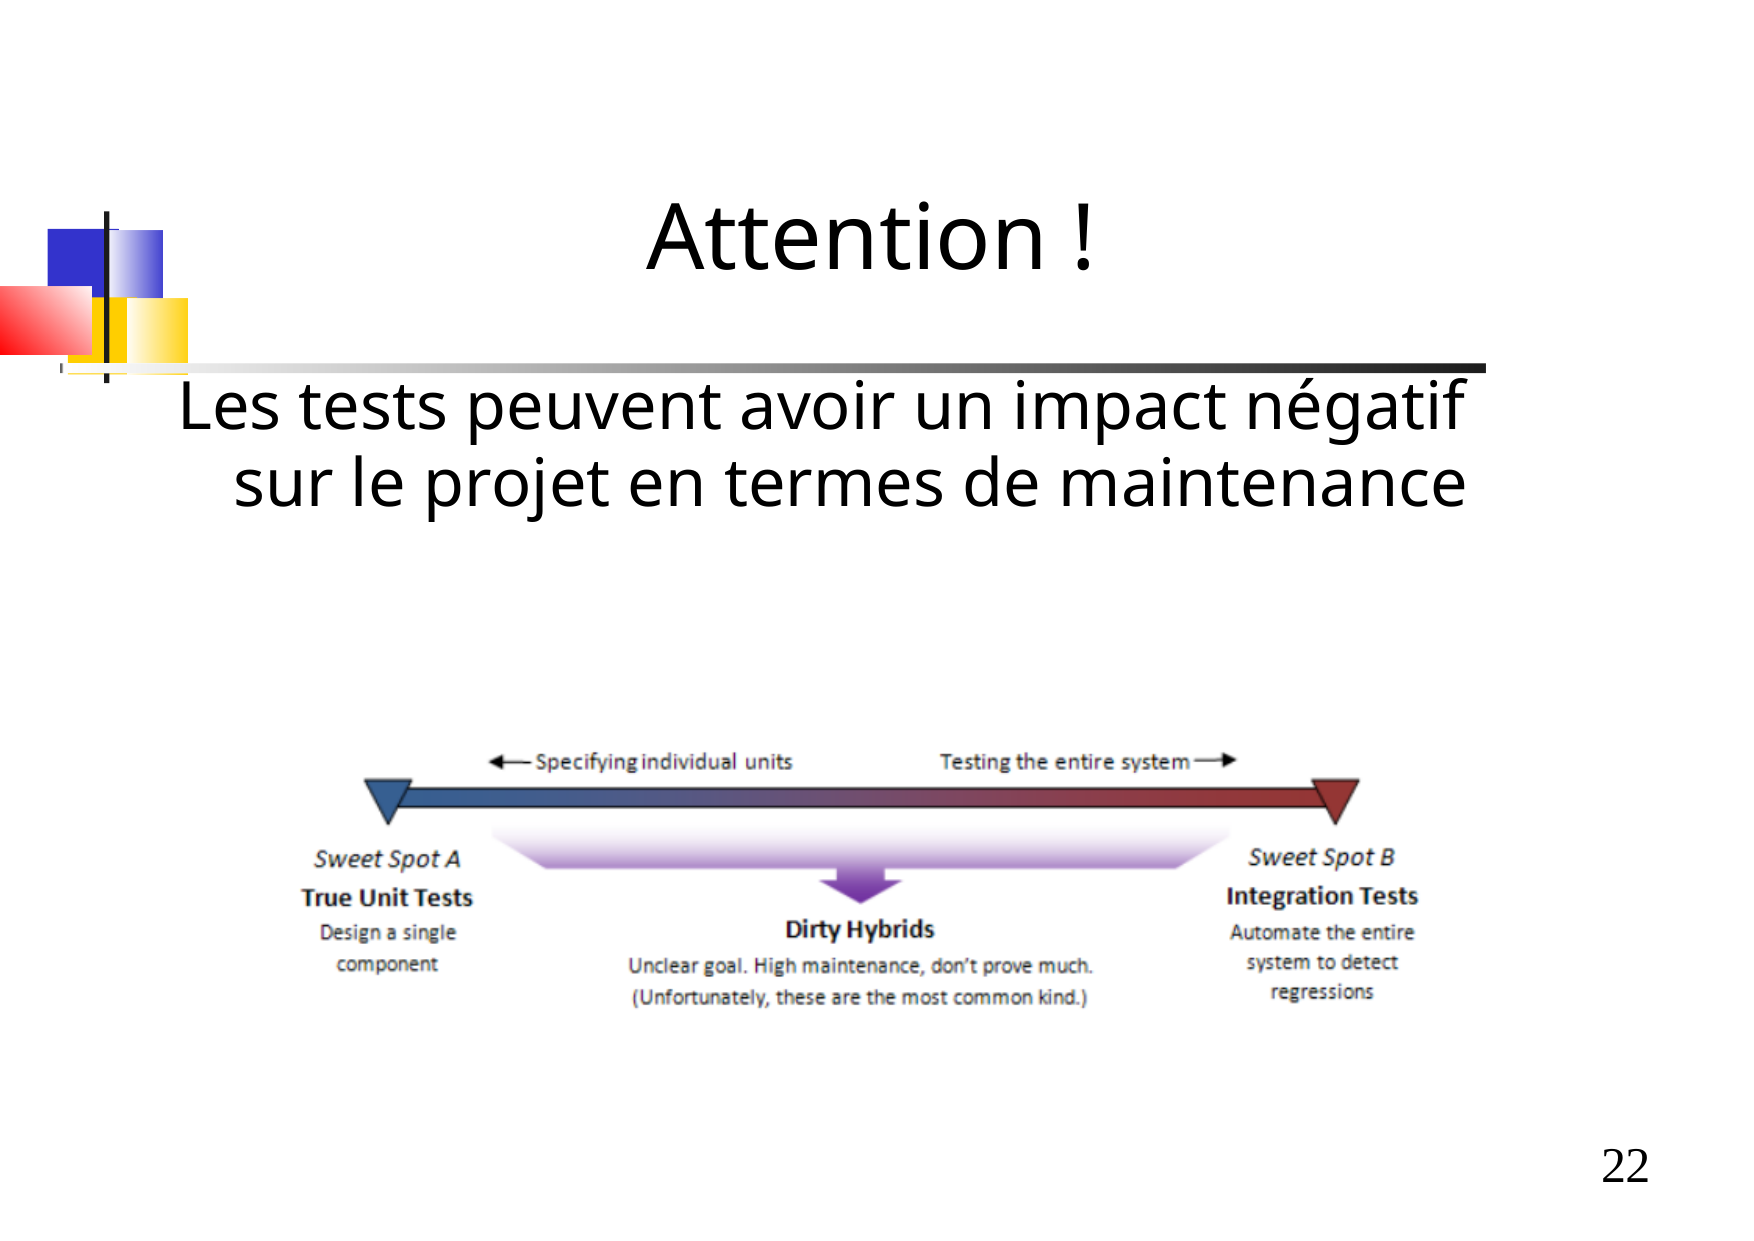

# Attention !
Les tests peuvent avoir un impact négatif sur le projet en termes de maintenance
22